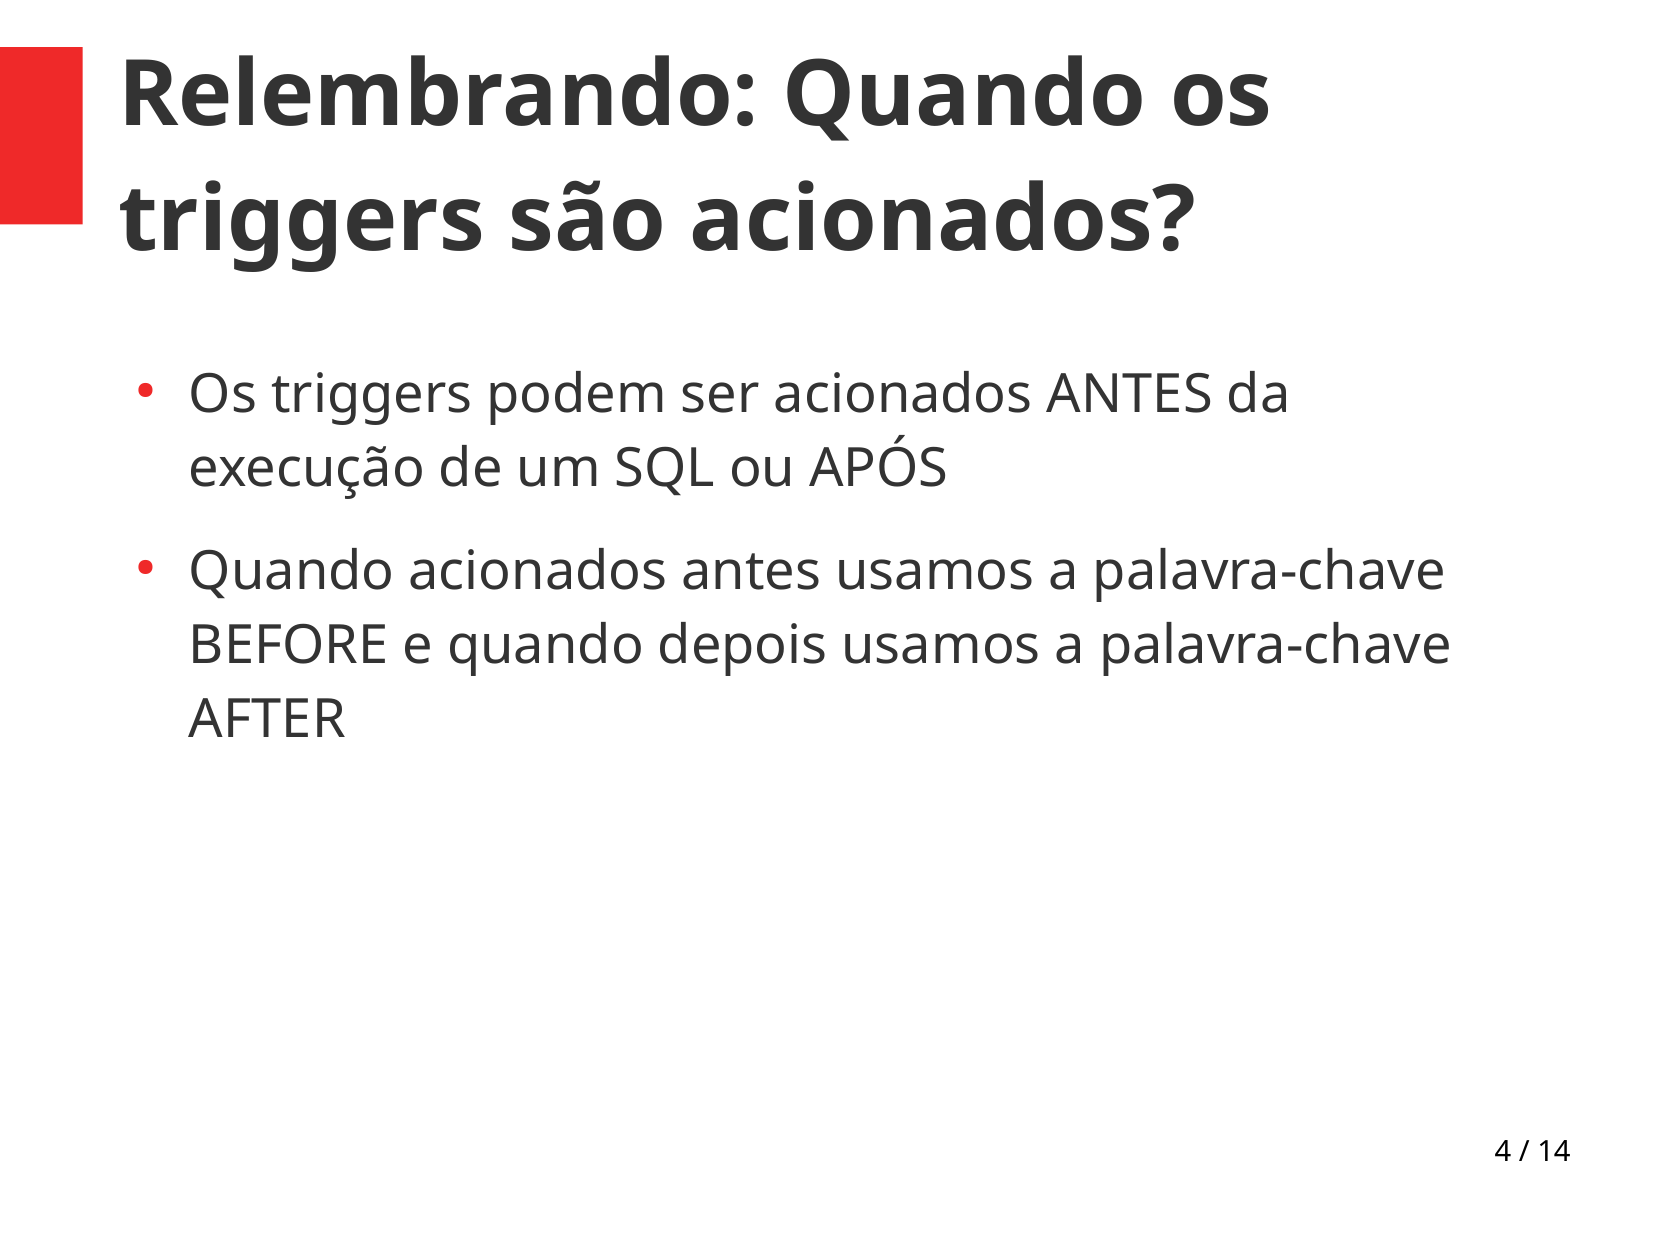

# Relembrando: Quando os triggers são acionados?
Os triggers podem ser acionados ANTES da execução de um SQL ou APÓS
Quando acionados antes usamos a palavra-chave BEFORE e quando depois usamos a palavra-chave AFTER
4